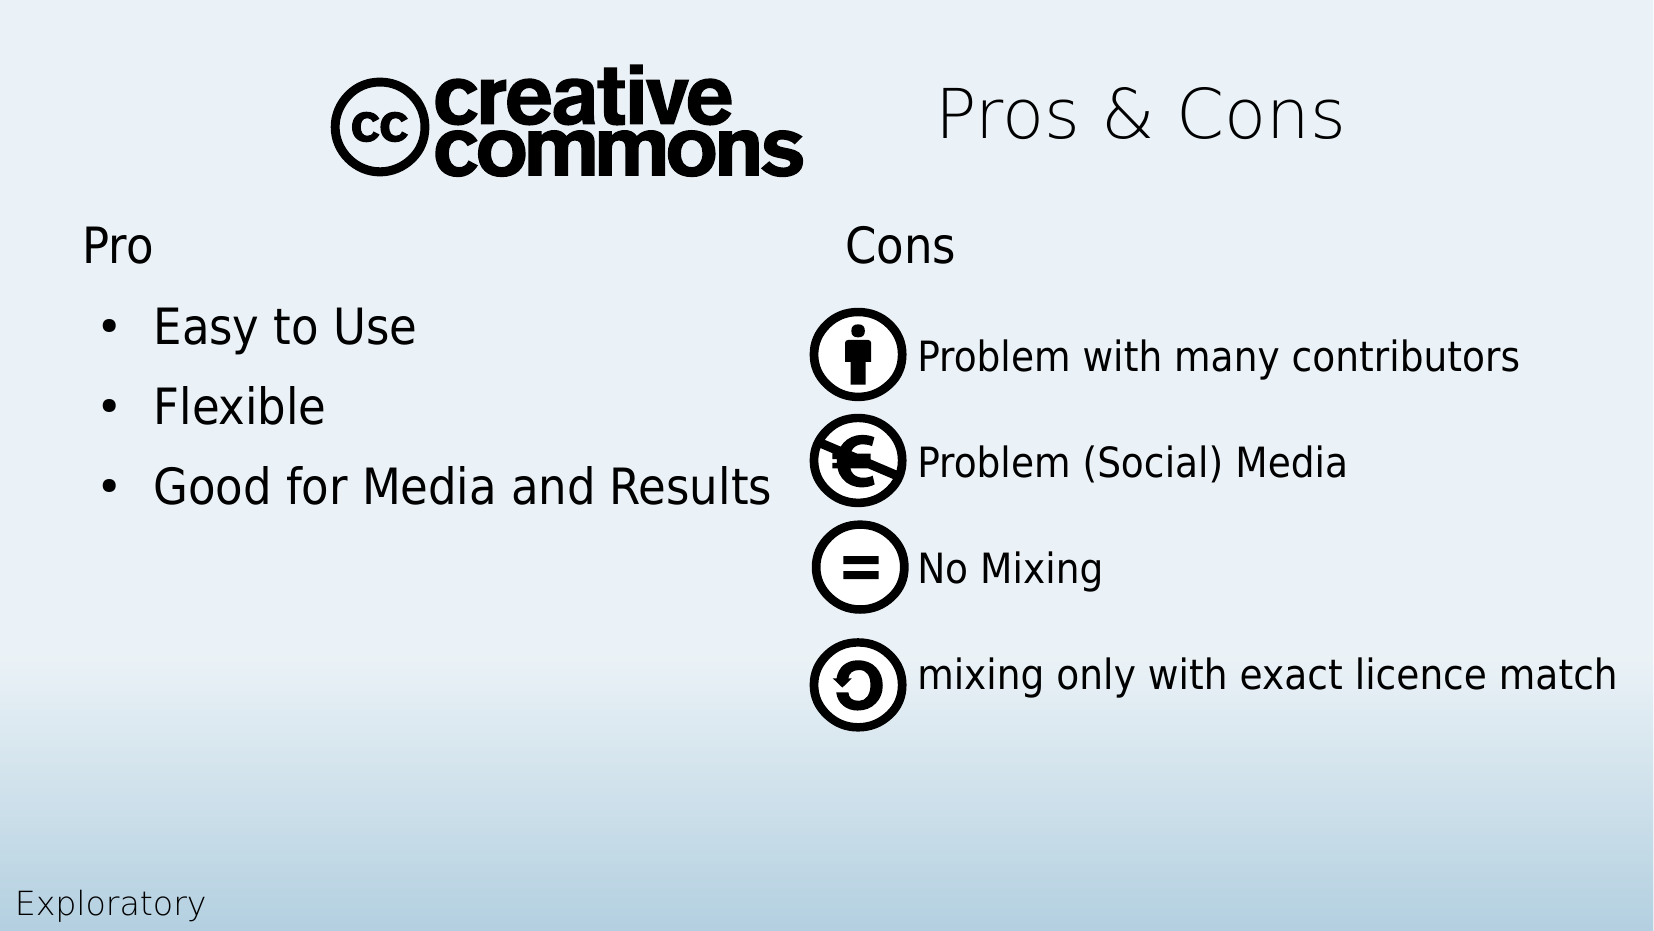

# Pros & Cons
Pro
Easy to Use
Flexible
Good for Media and Results
Cons
 Problem with many contributors
 Problem (Social) Media
 No Mixing
 mixing only with exact licence match